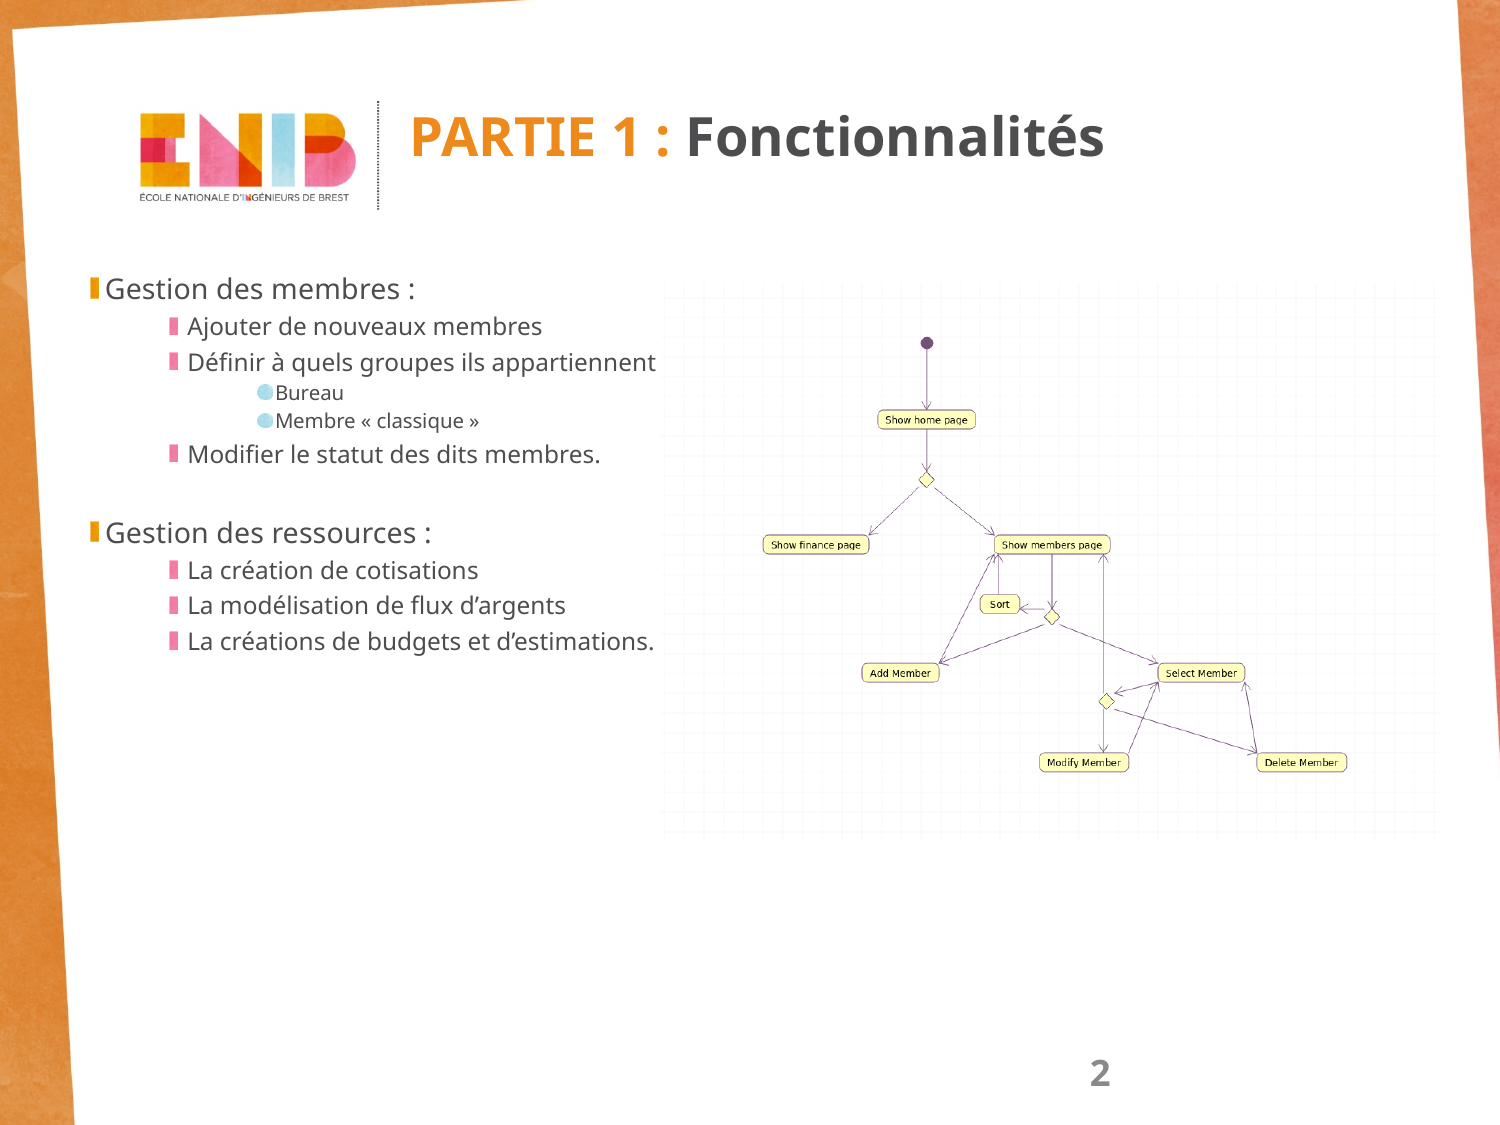

# PARTIE 1 : Fonctionnalités
Gestion des membres :
Ajouter de nouveaux membres
Définir à quels groupes ils appartiennent
Bureau
Membre « classique »
Modifier le statut des dits membres.
Gestion des ressources :
La création de cotisations
La modélisation de flux d’argents
La créations de budgets et d’estimations.